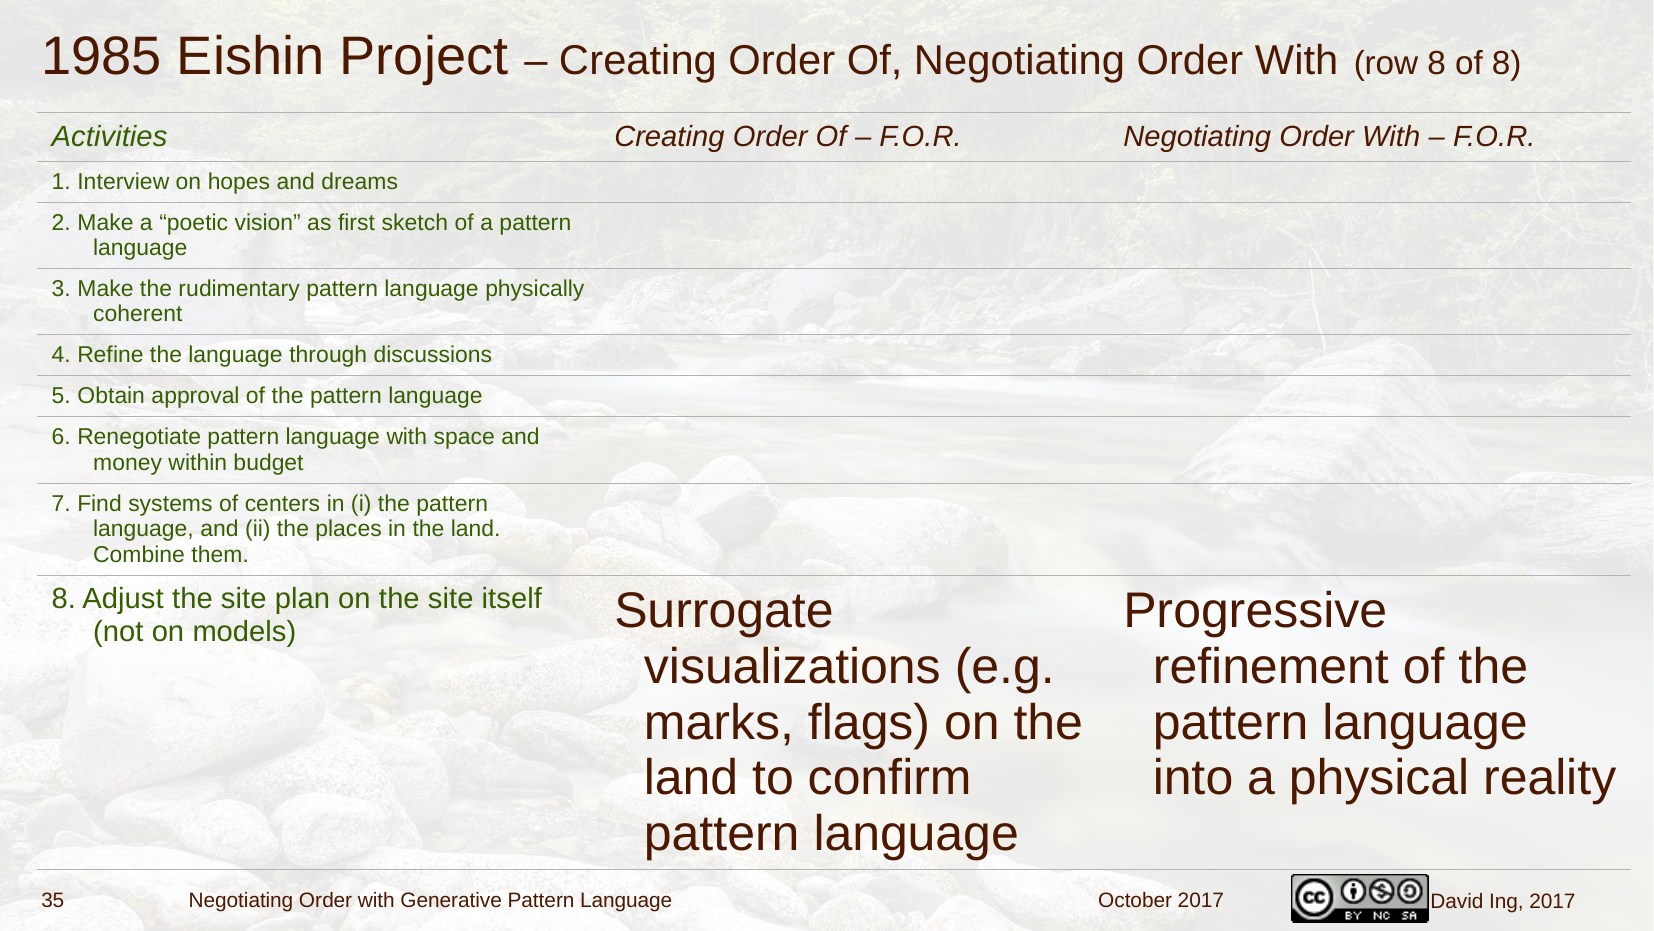

# 1985 Eishin Project – Creating Order Of, Negotiating Order With (row 8 of 8)
| Activities | Creating Order Of – F.O.R. | Negotiating Order With – F.O.R. |
| --- | --- | --- |
| 1. Interview on hopes and dreams | | |
| 2. Make a “poetic vision” as first sketch of a pattern language | | |
| 3. Make the rudimentary pattern language physically coherent | | |
| 4. Refine the language through discussions | | |
| 5. Obtain approval of the pattern language | | |
| 6. Renegotiate pattern language with space and money within budget | | |
| 7. Find systems of centers in (i) the pattern language, and (ii) the places in the land. Combine them. | | |
| 8. Adjust the site plan on the site itself (not on models) | Surrogate visualizations (e.g. marks, flags) on the land to confirm pattern language | Progressive refinement of the pattern language into a physical reality |
Negotiating Order with Generative Pattern Language
October 2017
35